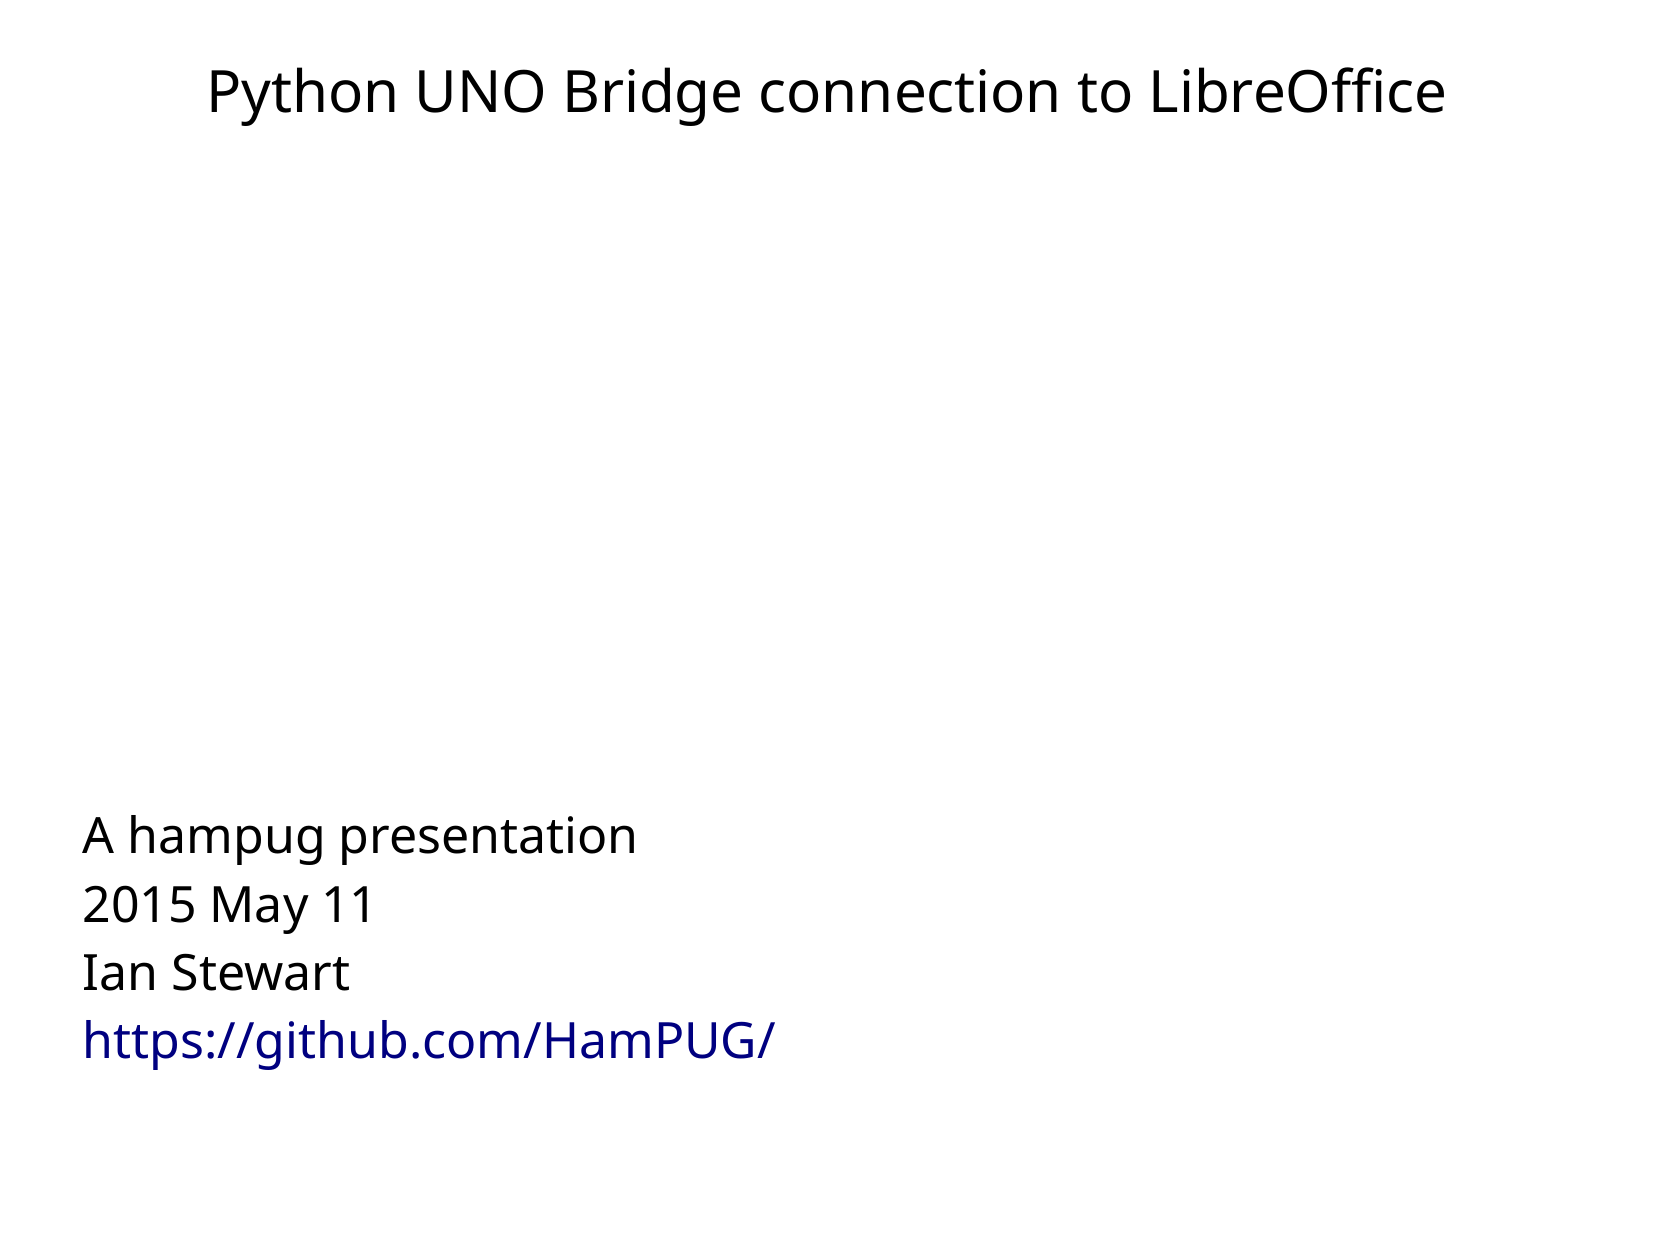

# Python UNO Bridge connection to LibreOffice
A hampug presentation
2015 May 11
Ian Stewart
https://github.com/HamPUG/